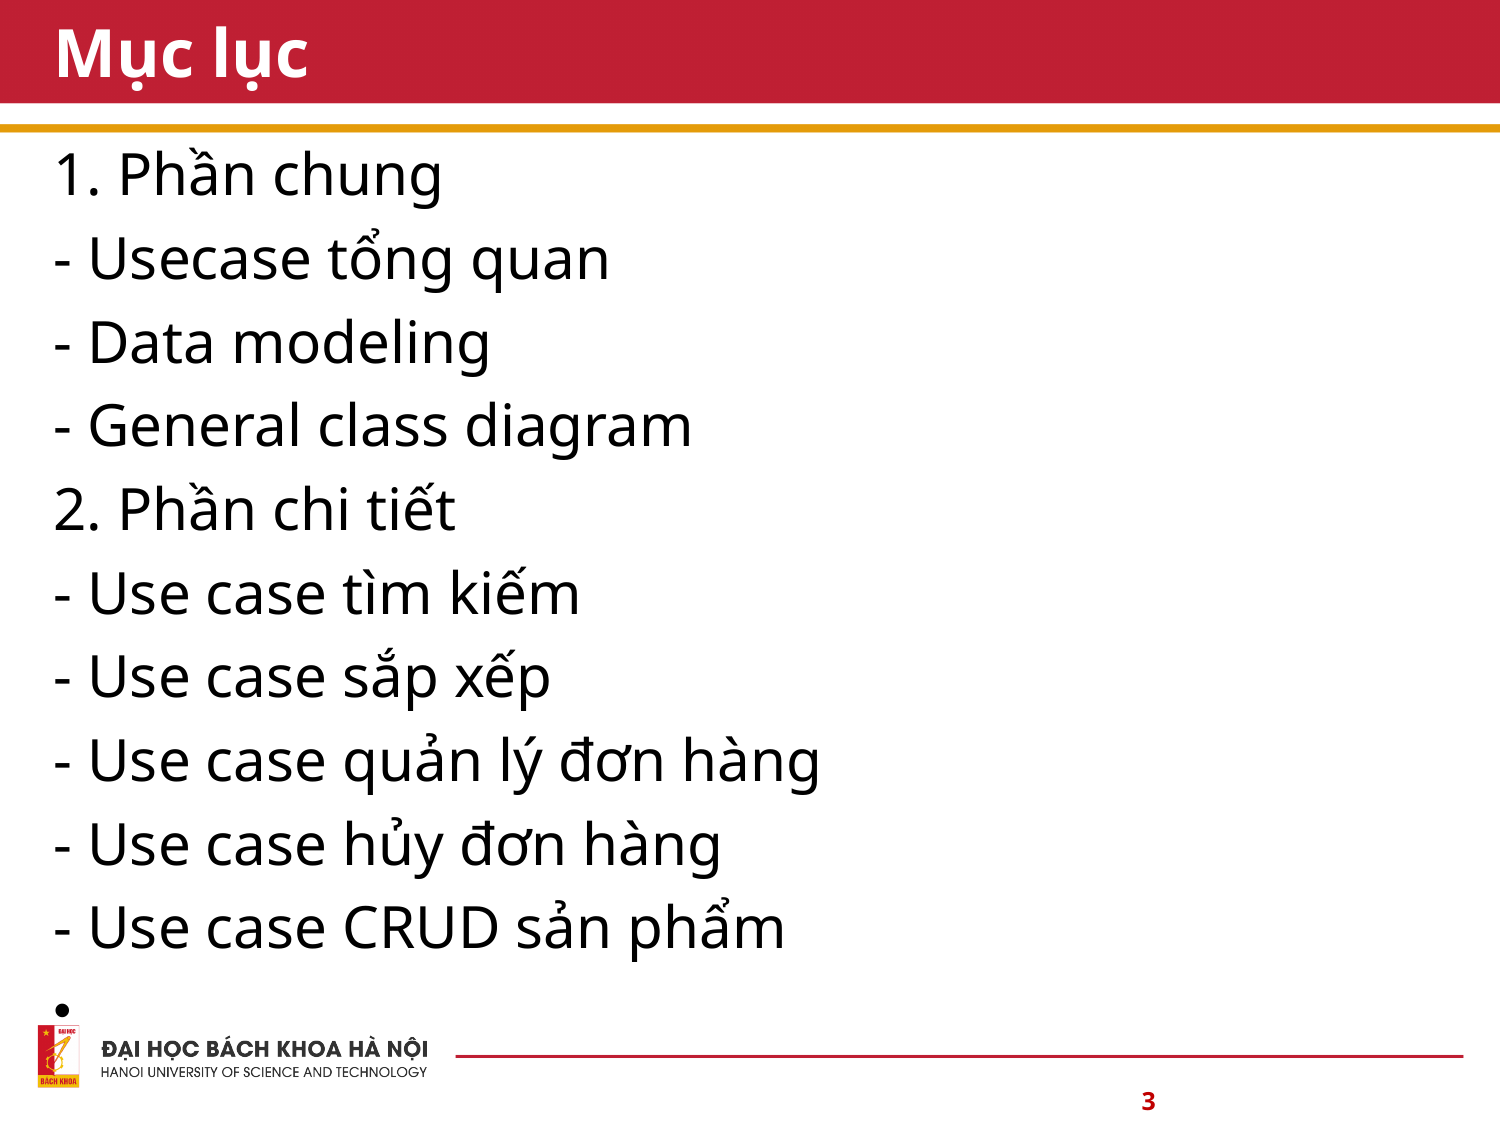

# Mục lục
1. Phần chung
- Usecase tổng quan
- Data modeling
- General class diagram
2. Phần chi tiết
- Use case tìm kiếm
- Use case sắp xếp
- Use case quản lý đơn hàng
- Use case hủy đơn hàng
- Use case CRUD sản phẩm